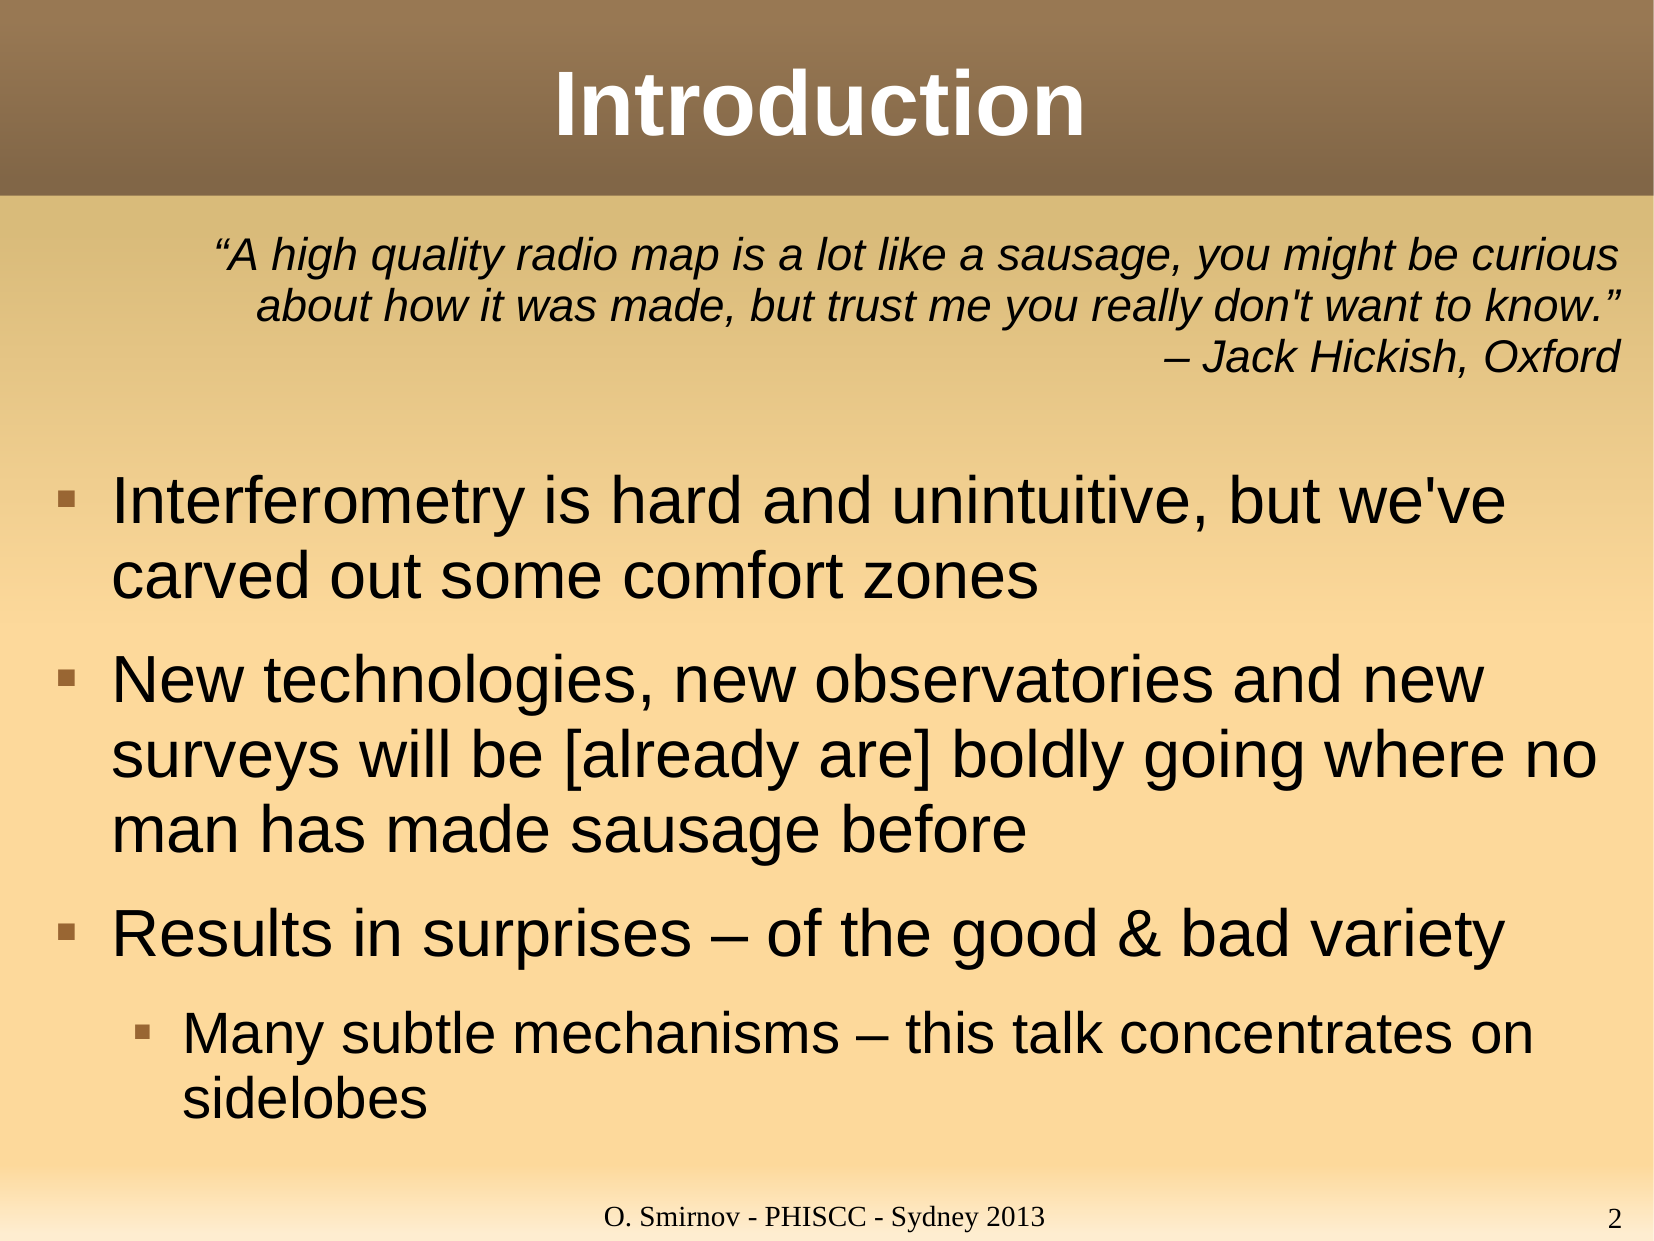

# Introduction
“A high quality radio map is a lot like a sausage, you might be curious about how it was made, but trust me you really don't want to know.”
					– Jack Hickish, Oxford
Interferometry is hard and unintuitive, but we've carved out some comfort zones
New technologies, new observatories and new surveys will be [already are] boldly going where no man has made sausage before
Results in surprises – of the good & bad variety
Many subtle mechanisms – this talk concentrates on sidelobes
O. Smirnov - PHISCC - Sydney 2013
2